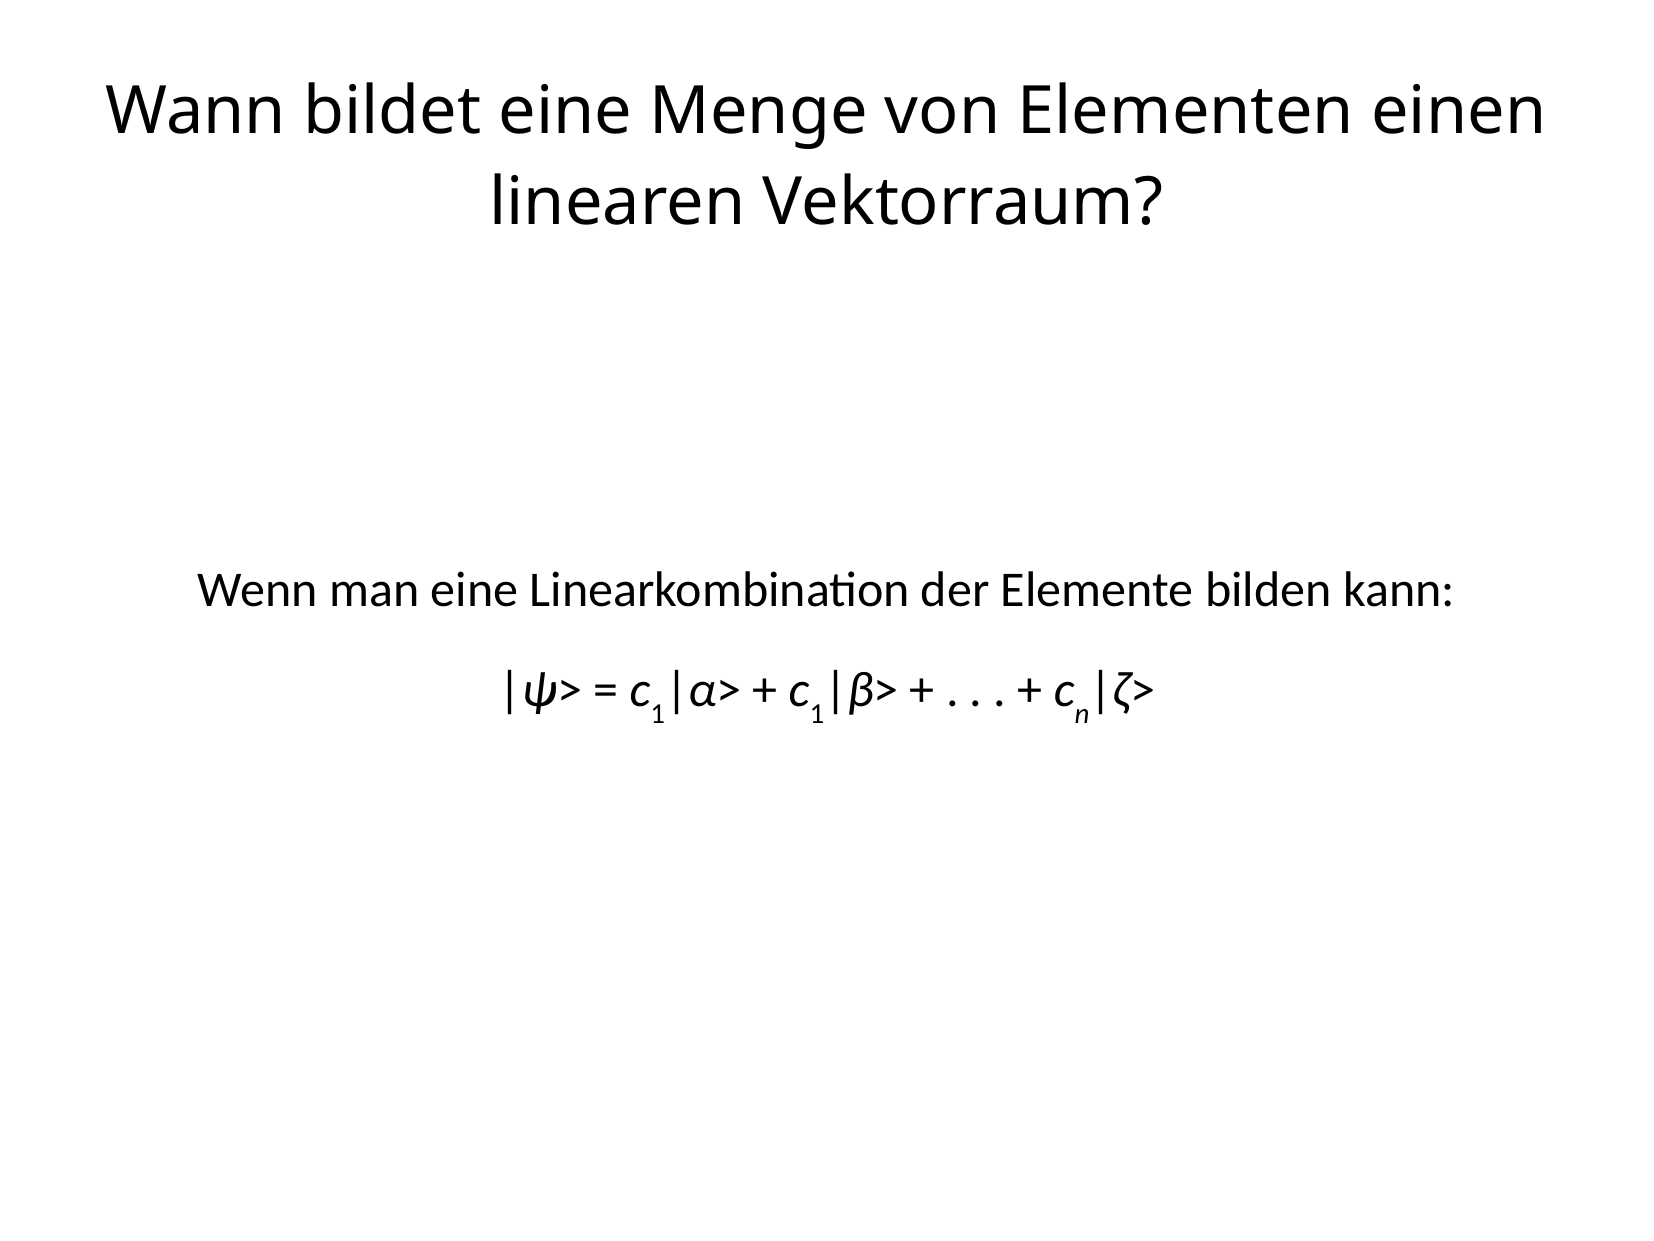

# Wann bildet eine Menge von Elementen einen linearen Vektorraum?
Wenn man eine Linearkombination der Elemente bilden kann:
|ψ> = c1|α> + c1|β> + . . . + cn|ζ>